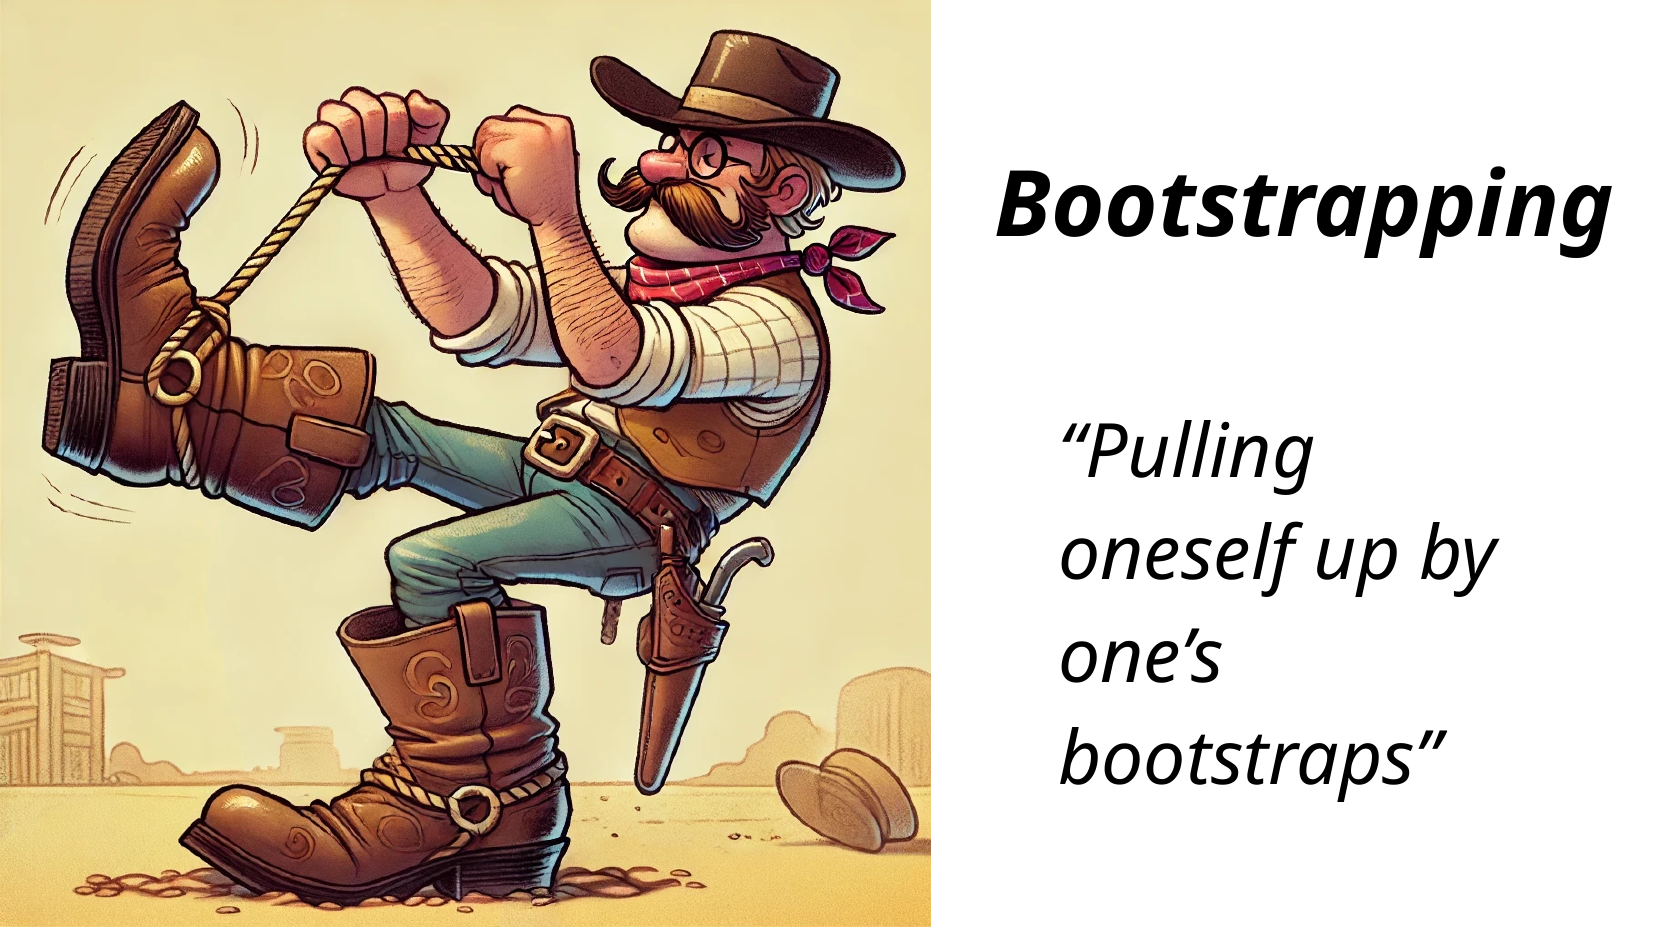

Bootstrapping
“Pulling oneself up by one’s bootstraps”